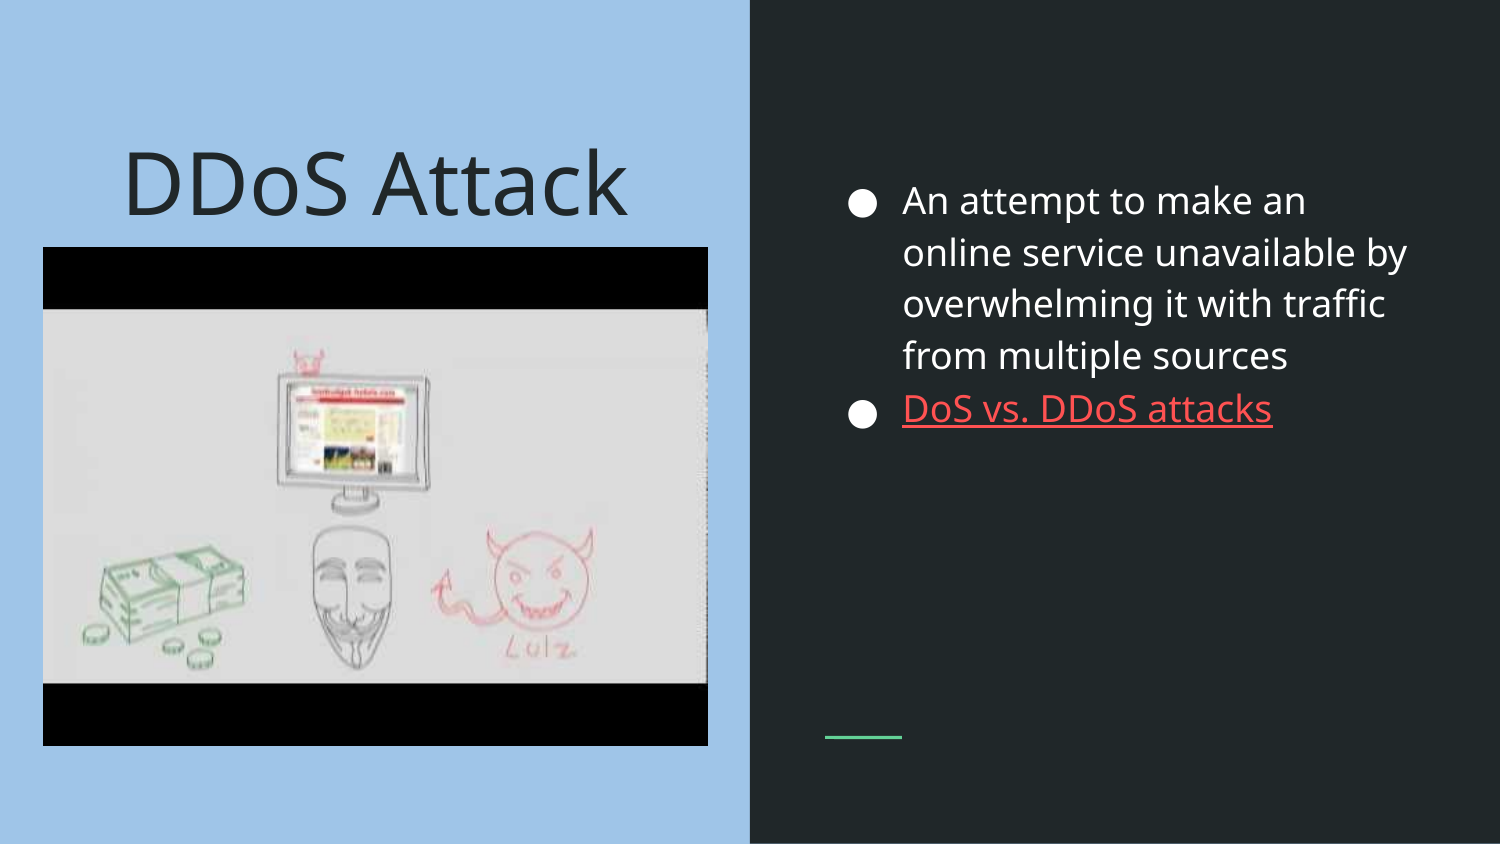

# DDoS Attack
An attempt to make an online service unavailable by overwhelming it with traffic from multiple sources
DoS vs. DDoS attacks